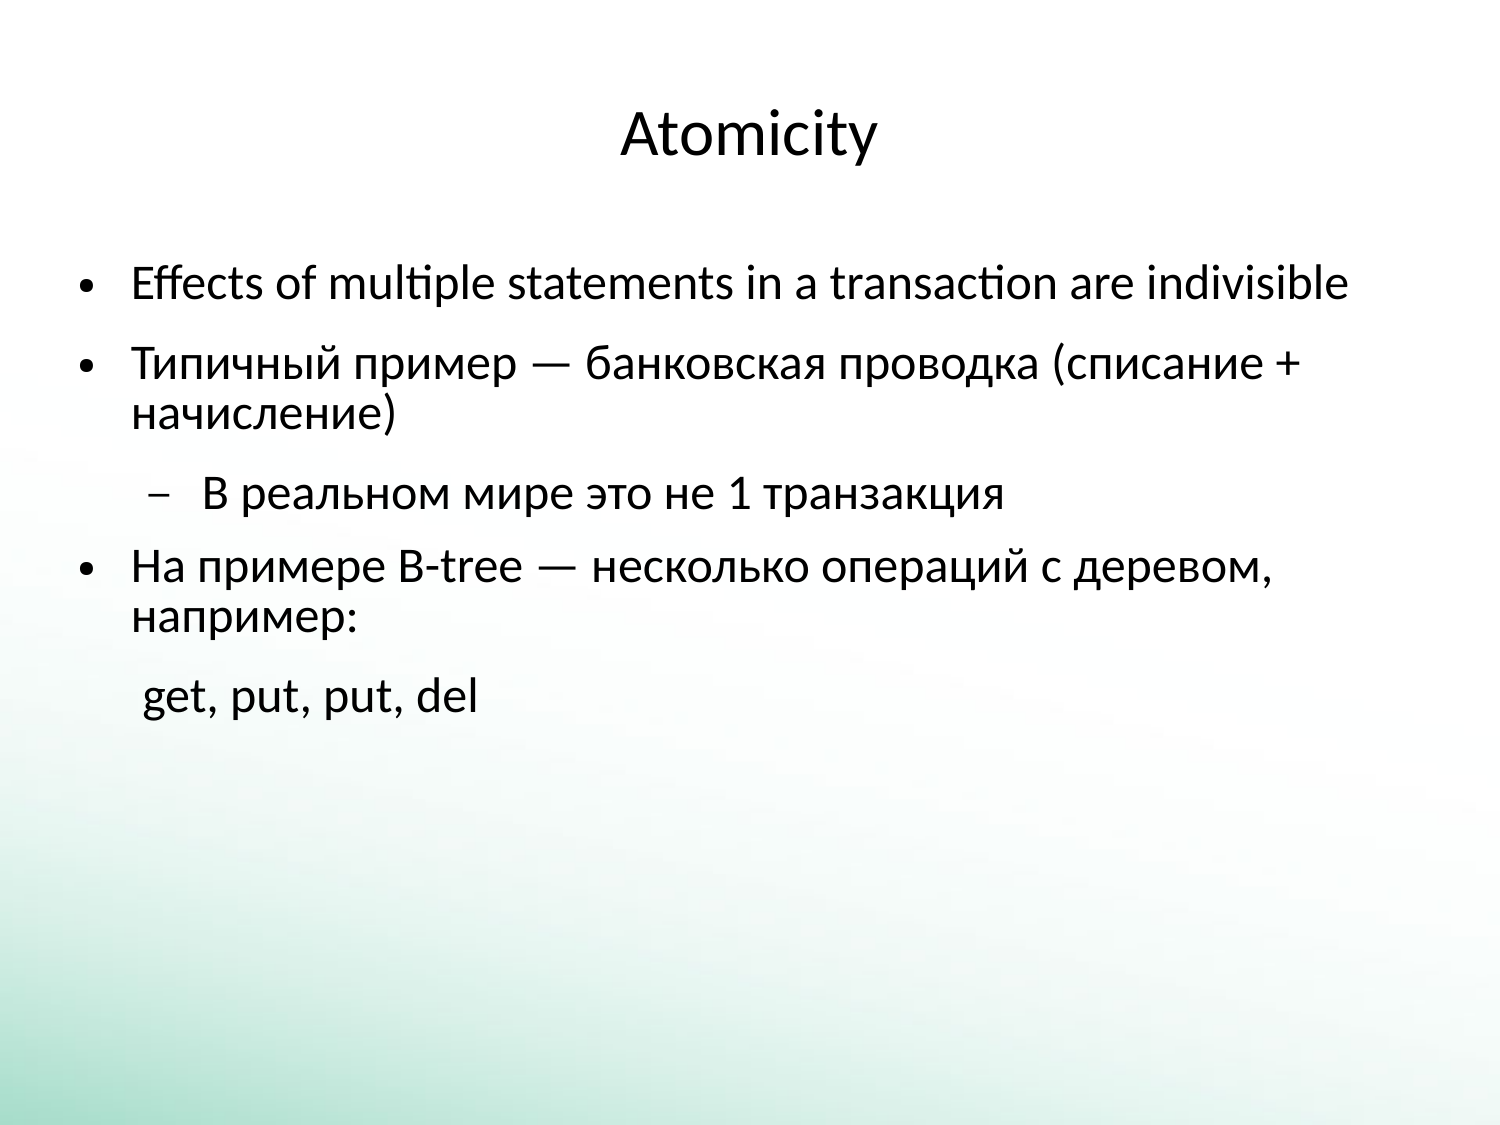

# Atomicity
Effects of multiple statements in a transaction are indivisible
Типичный пример — банковская проводка (списание + начисление)
В реальном мире это не 1 транзакция
На примере B-tree — несколько операций с деревом, например:
 get, put, put, del